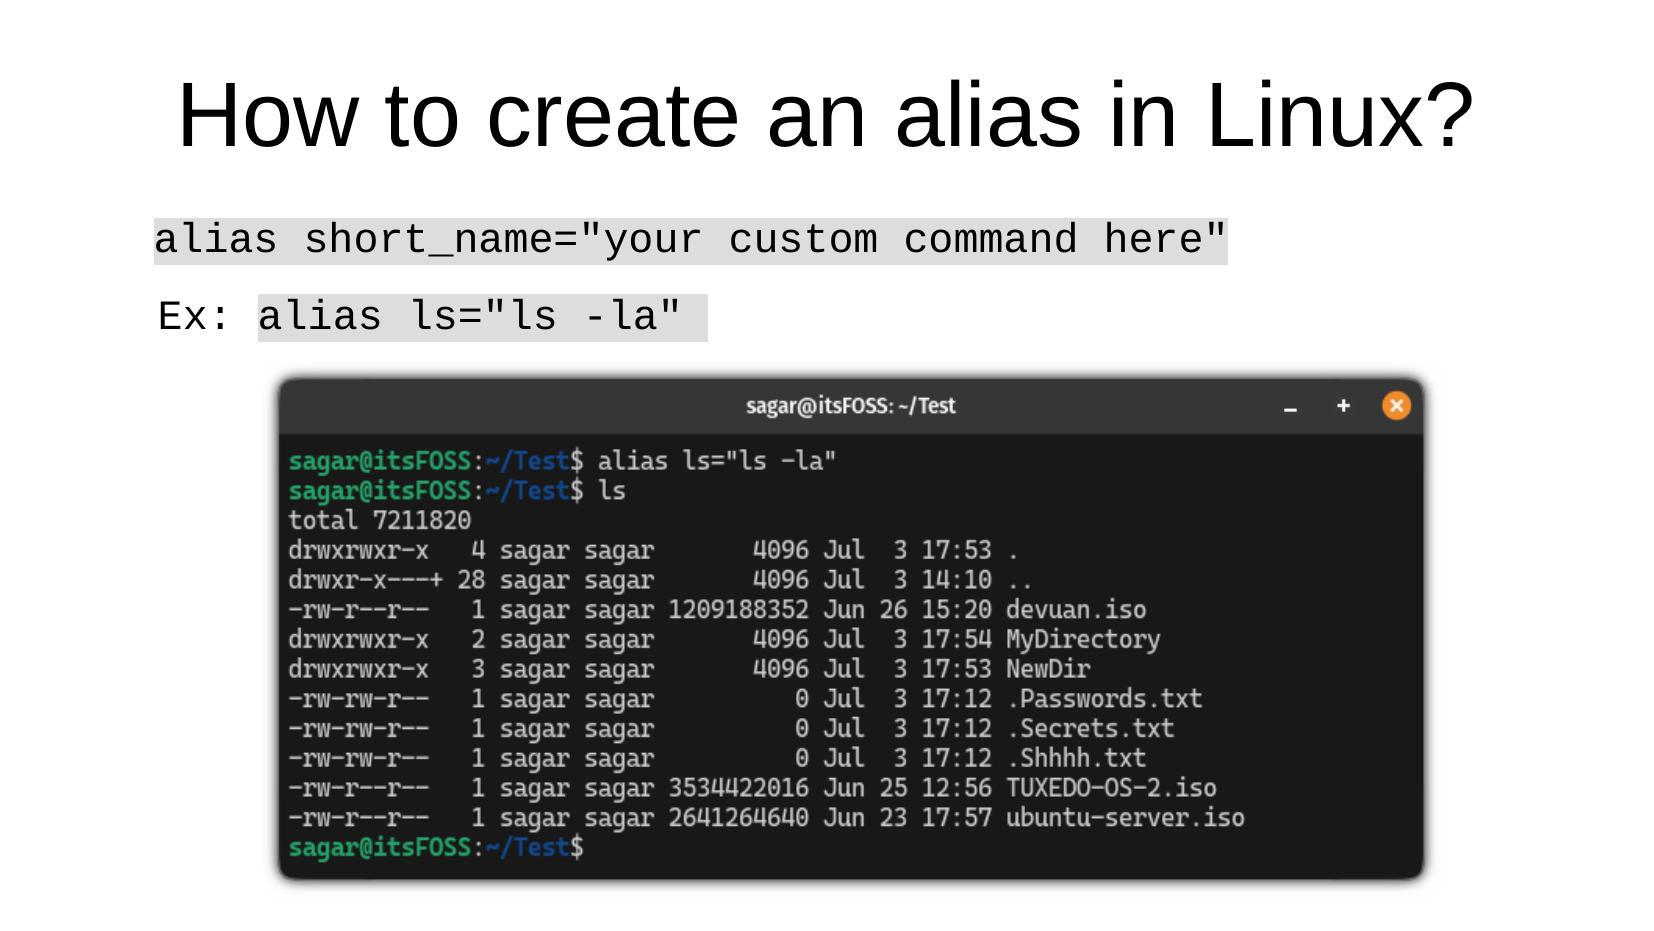

# How to create an alias in Linux?
alias short_name="your custom command here"
 Ex: alias ls="ls -la"